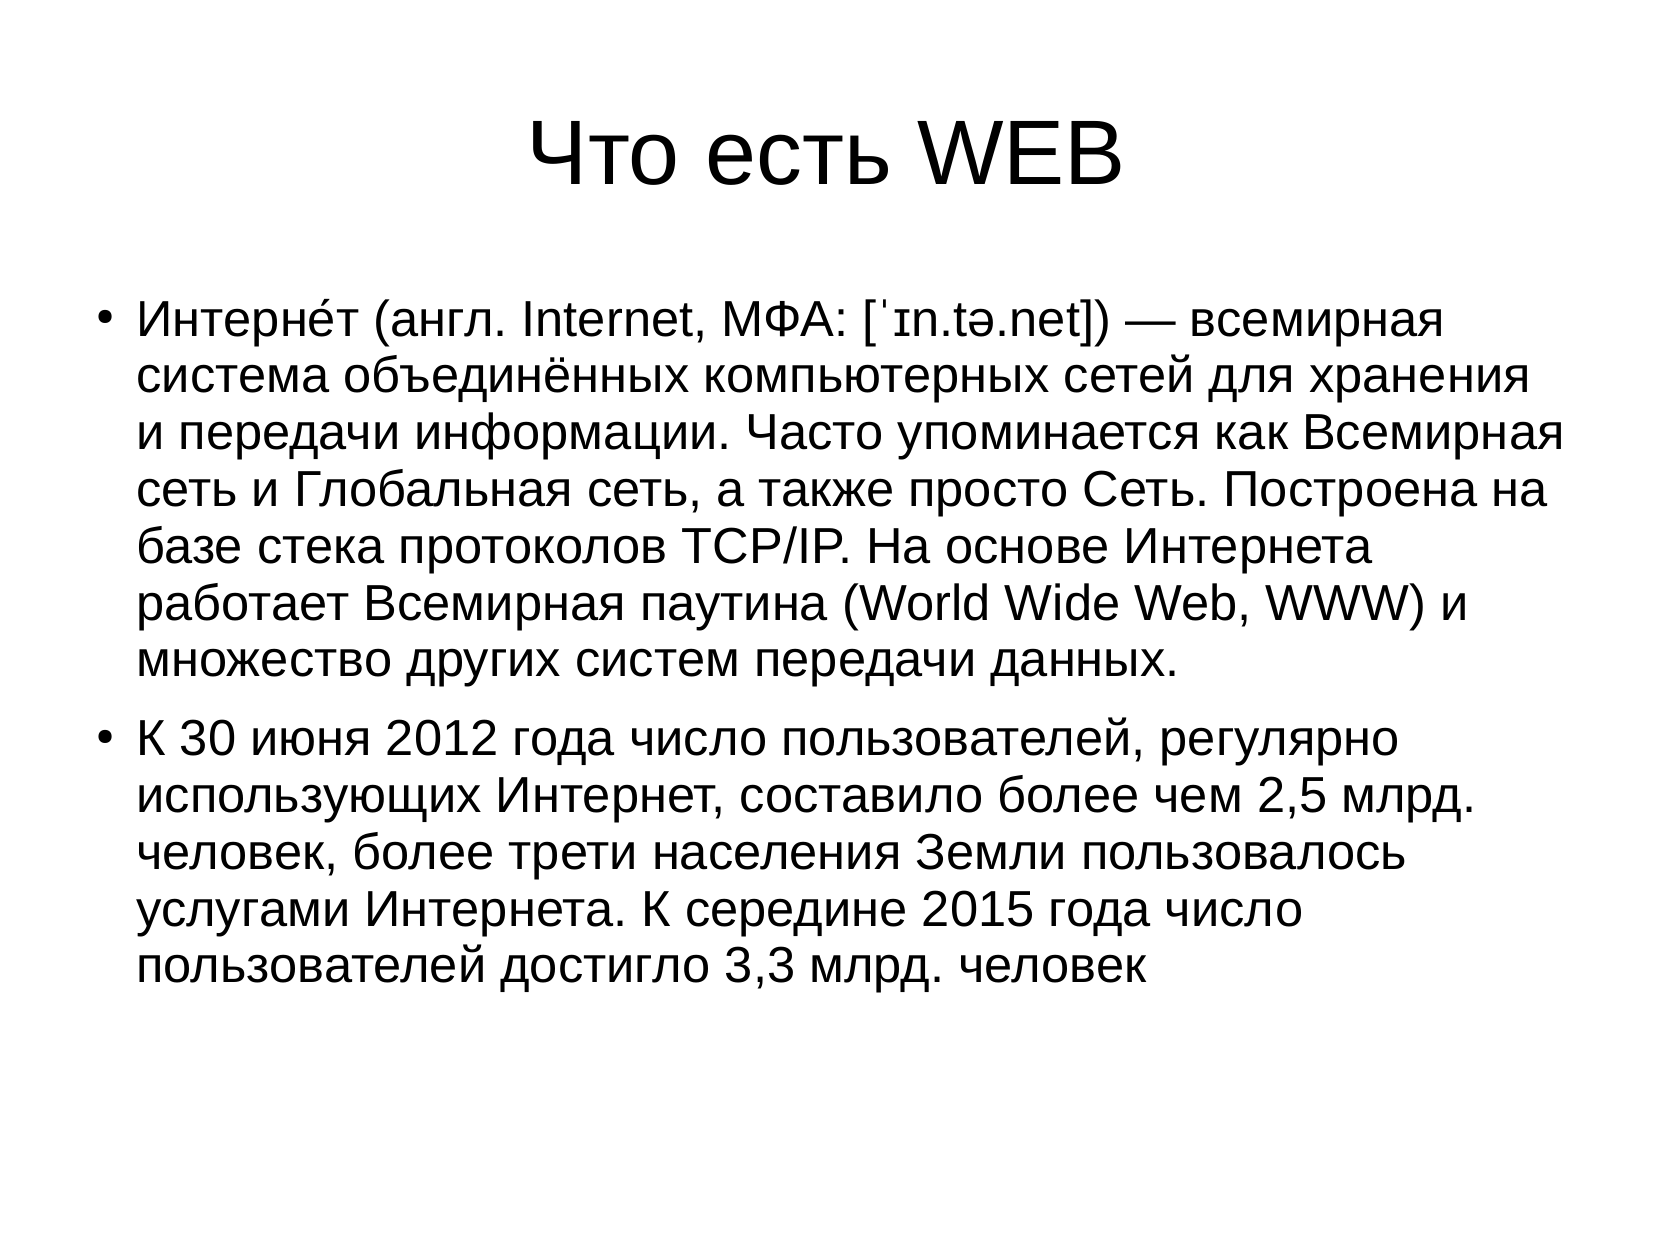

# Что есть WEB
Интерне́т (англ. Internet, МФА: [ˈɪn.tə.net]) — всемирная система объединённых компьютерных сетей для хранения и передачи информации. Часто упоминается как Всемирная сеть и Глобальная сеть, а также просто Сеть. Построена на базе стека протоколов TCP/IP. На основе Интернета работает Всемирная паутина (World Wide Web, WWW) и множество других систем передачи данных.
К 30 июня 2012 года число пользователей, регулярно использующих Интернет, составило более чем 2,5 млрд. человек, более трети населения Земли пользовалось услугами Интернета. К середине 2015 года число пользователей достигло 3,3 млрд. человек